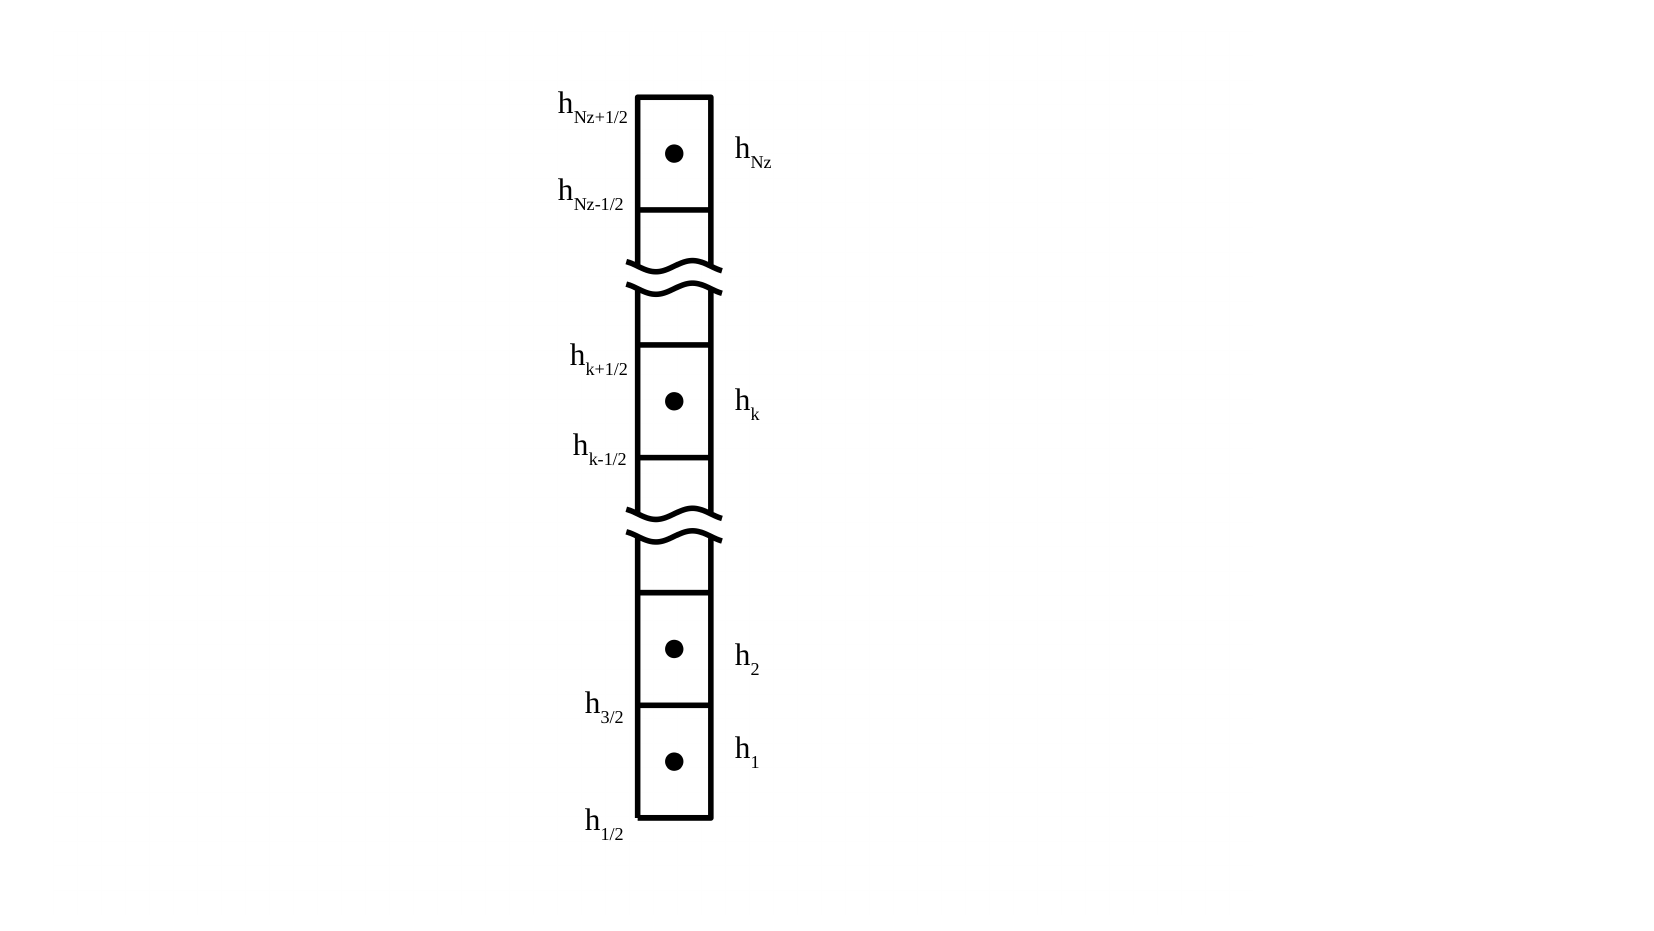

hNz+1/2
hNz
hNz-1/2
hk+1/2
hk
hk-1/2
h2
h3/2
h1
h1/2